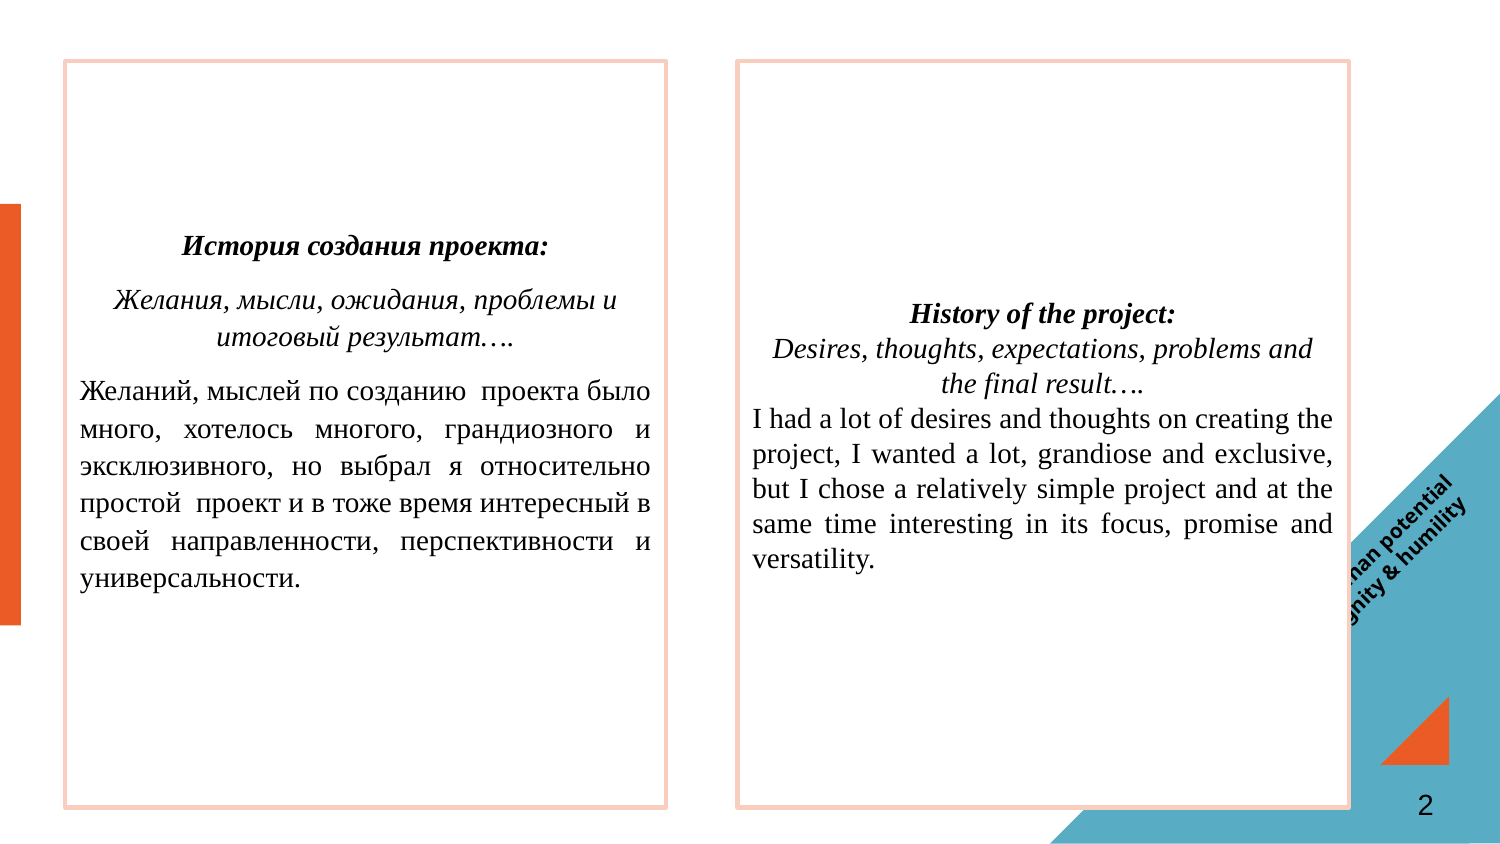

История создания проекта:
Желания, мысли, ожидания, проблемы и итоговый результат….
Желаний, мыслей по созданию проекта было много, хотелось многого, грандиозного и эксклюзивного, но выбрал я относительно простой проект и в тоже время интересный в своей направленности, перспективности и универсальности.
History of the project:
Desires, thoughts, expectations, problems and the final result….
I had a lot of desires and thoughts on creating the project, I wanted a lot, grandiose and exclusive, but I chose a relatively simple project and at the same time interesting in its focus, promise and versatility.